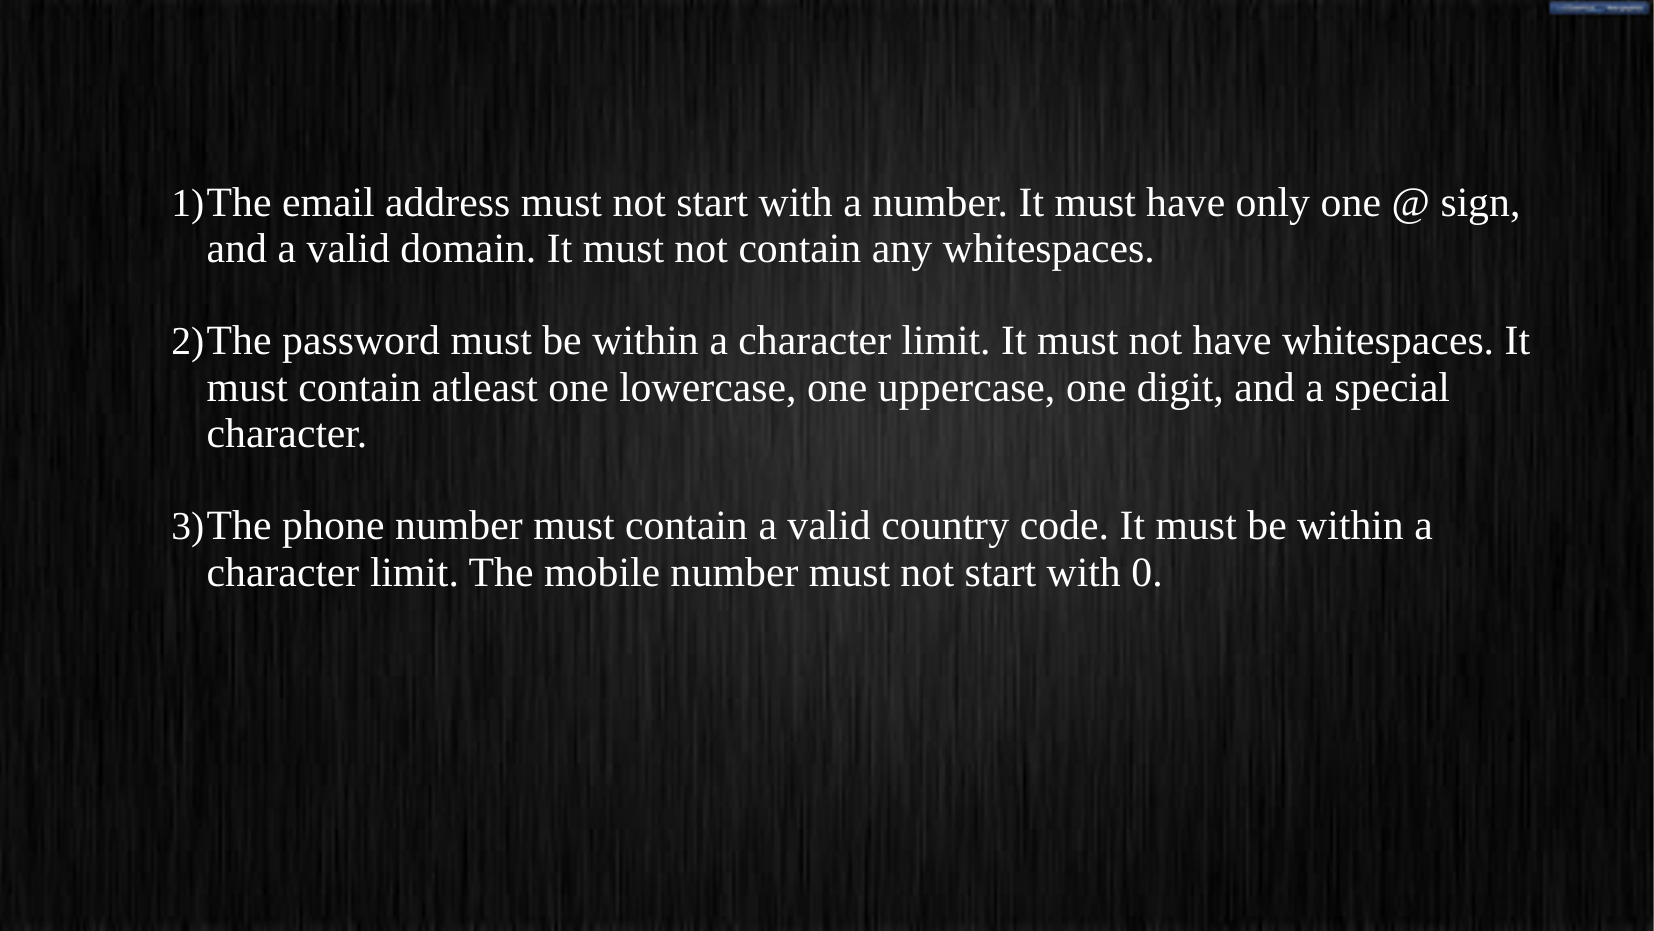

The email address must not start with a number. It must have only one @ sign, and a valid domain. It must not contain any whitespaces.
The password must be within a character limit. It must not have whitespaces. It must contain atleast one lowercase, one uppercase, one digit, and a special character.
The phone number must contain a valid country code. It must be within a character limit. The mobile number must not start with 0.